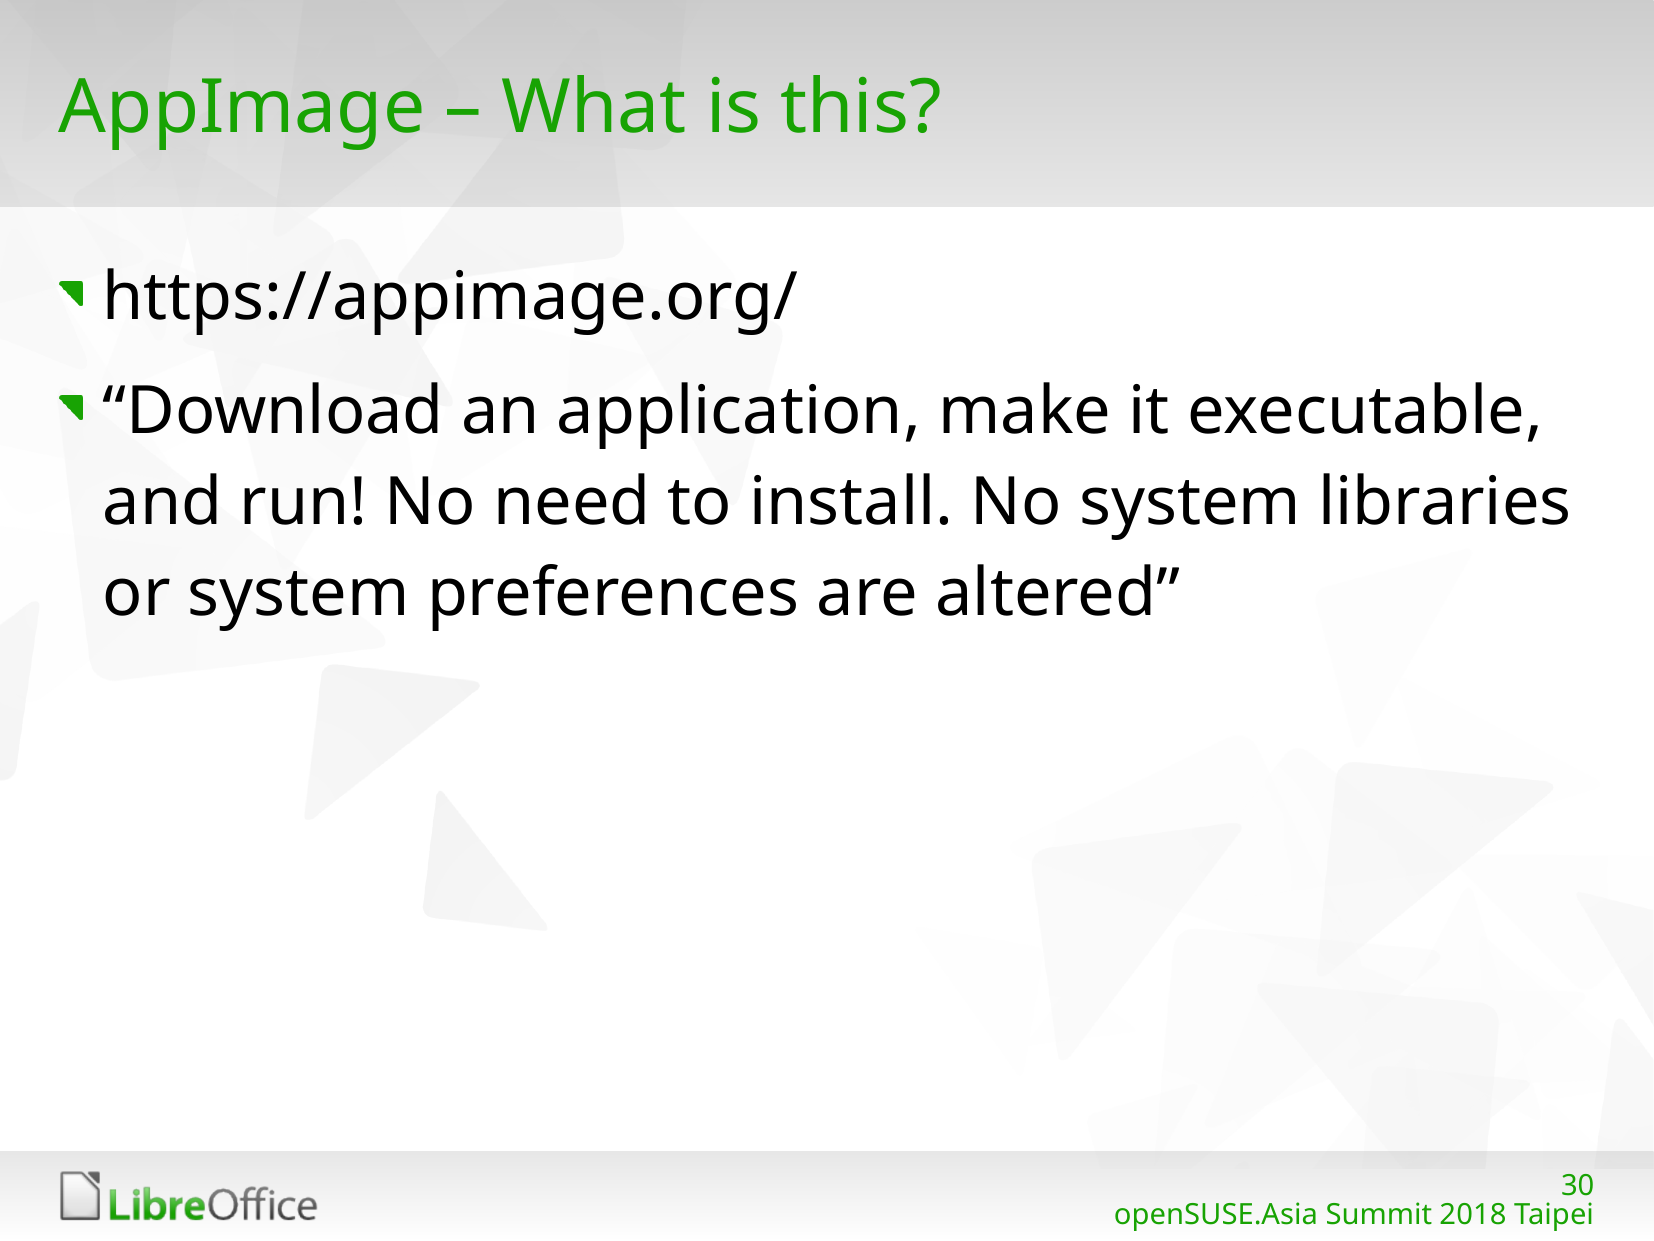

# AppImage – What is this?
https://appimage.org/
“Download an application, make it executable, and run! No need to install. No system libraries or system preferences are altered”
30
openSUSE.Asia Summit 2018 Taipei